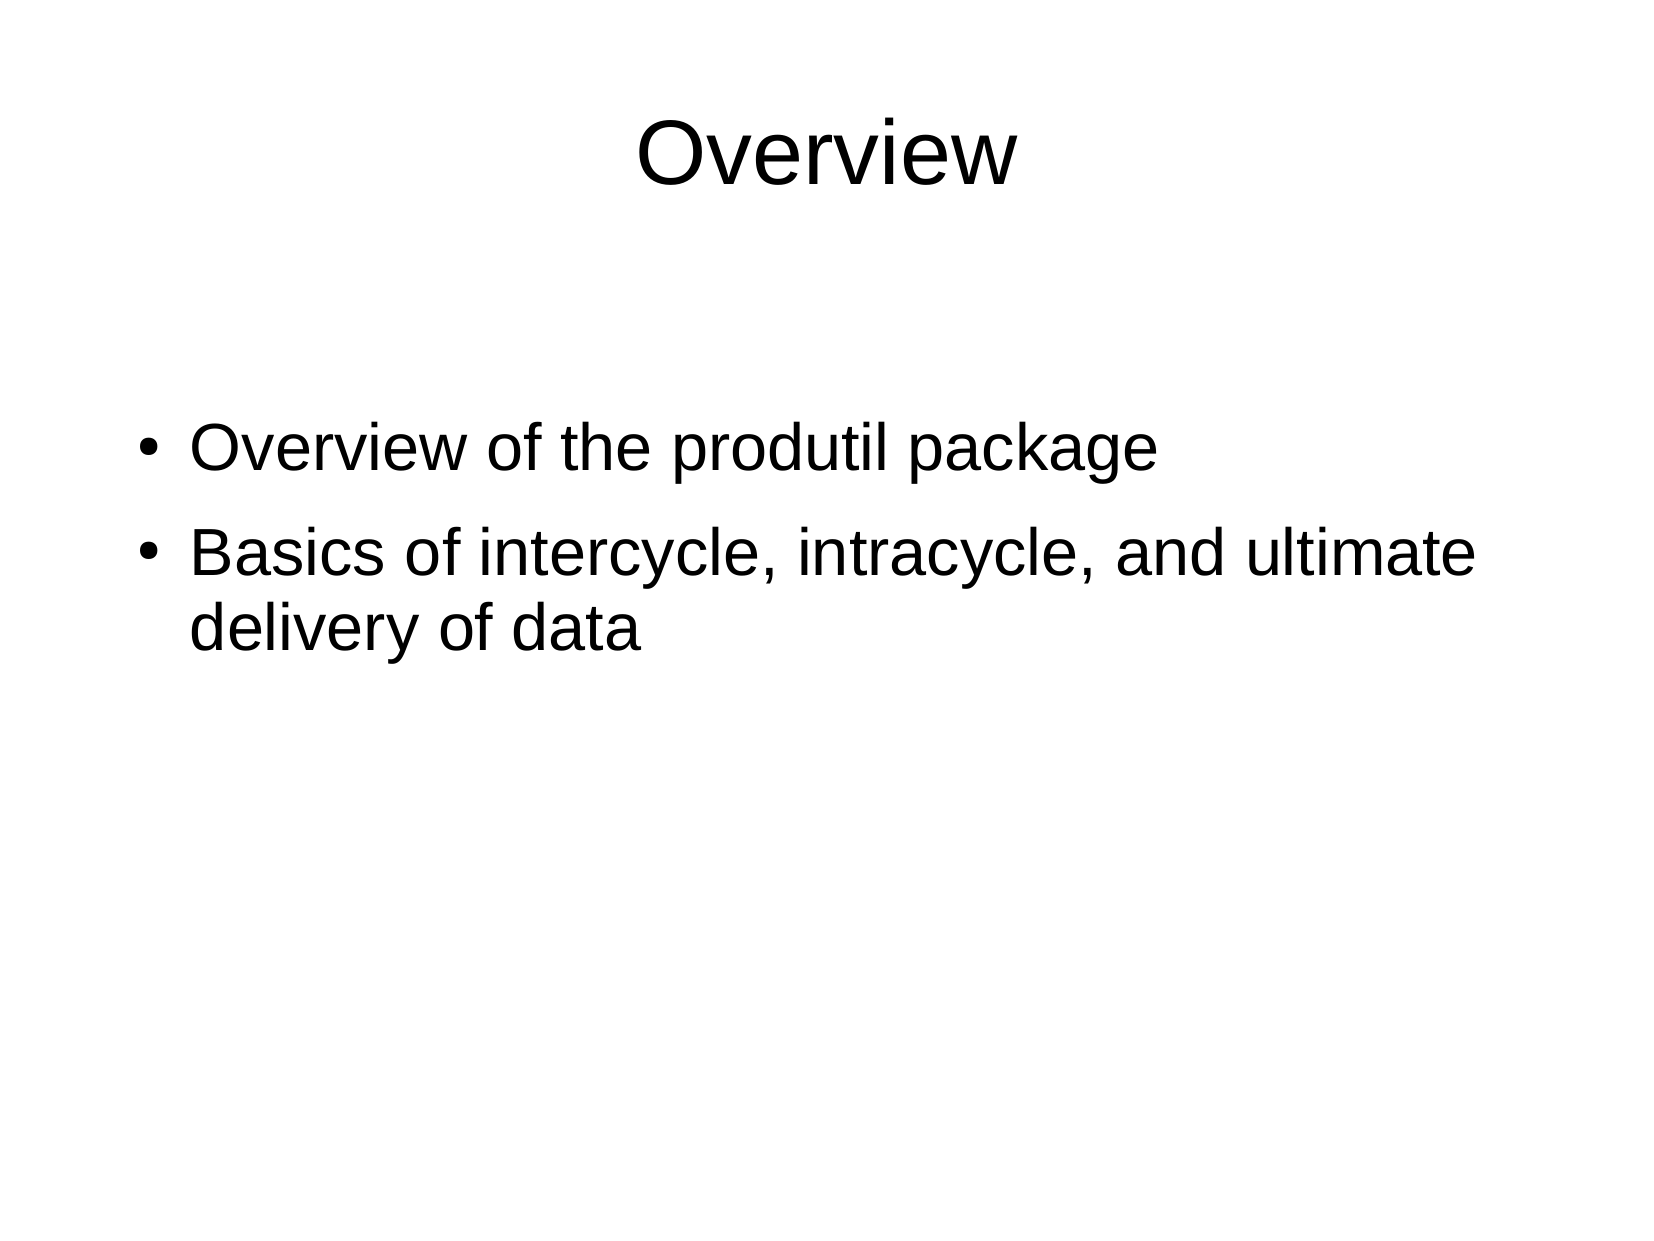

# Overview
Overview of the produtil package
Basics of intercycle, intracycle, and ultimate delivery of data